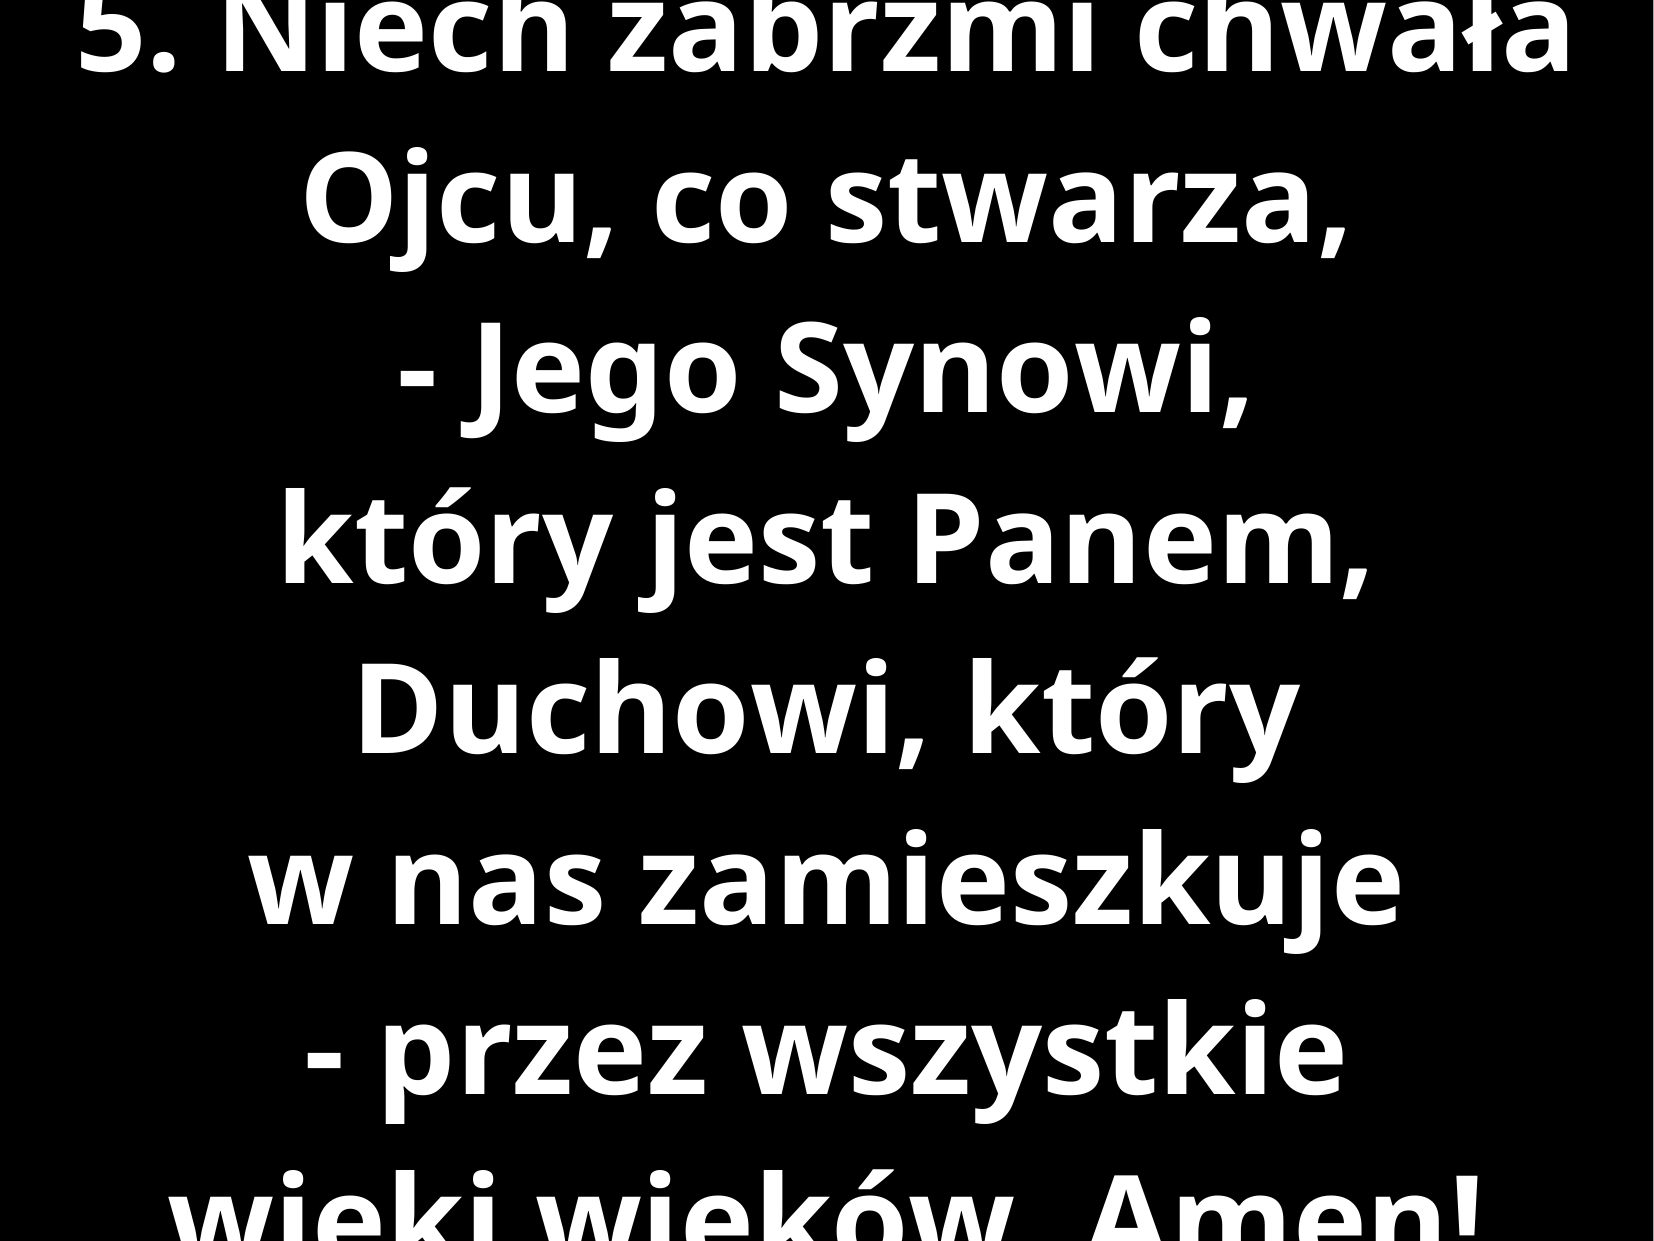

# 5. Niech zabrzmi chwała Ojcu, co stwarza, - Jego Synowi, który jest Panem, Duchowi, który w nas zamieszkuje - przez wszystkie wieki wieków. Amen!